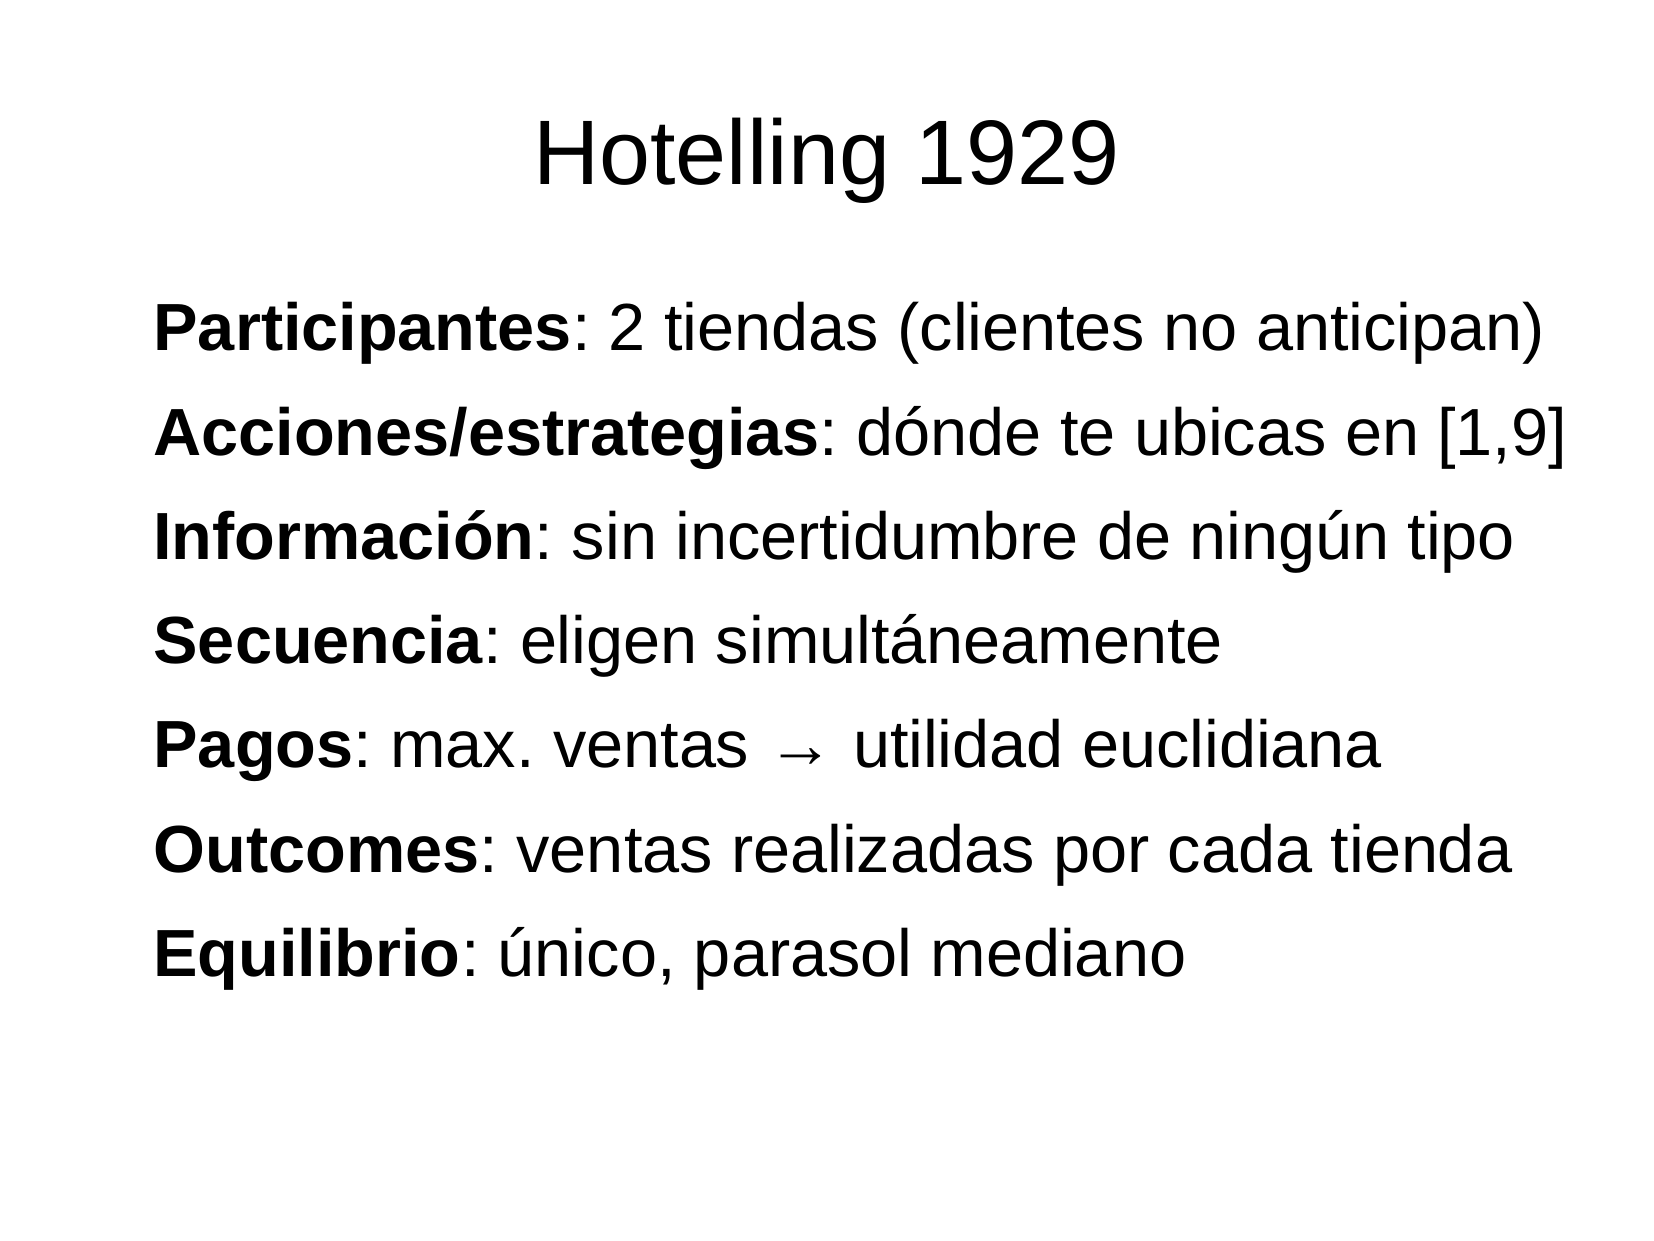

# Hotelling 1929
Participantes: 2 tiendas (clientes no anticipan)
Acciones/estrategias: dónde te ubicas en [1,9]
Información: sin incertidumbre de ningún tipo
Secuencia: eligen simultáneamente
Pagos: max. ventas → utilidad euclidiana
Outcomes: ventas realizadas por cada tienda
Equilibrio: único, parasol mediano